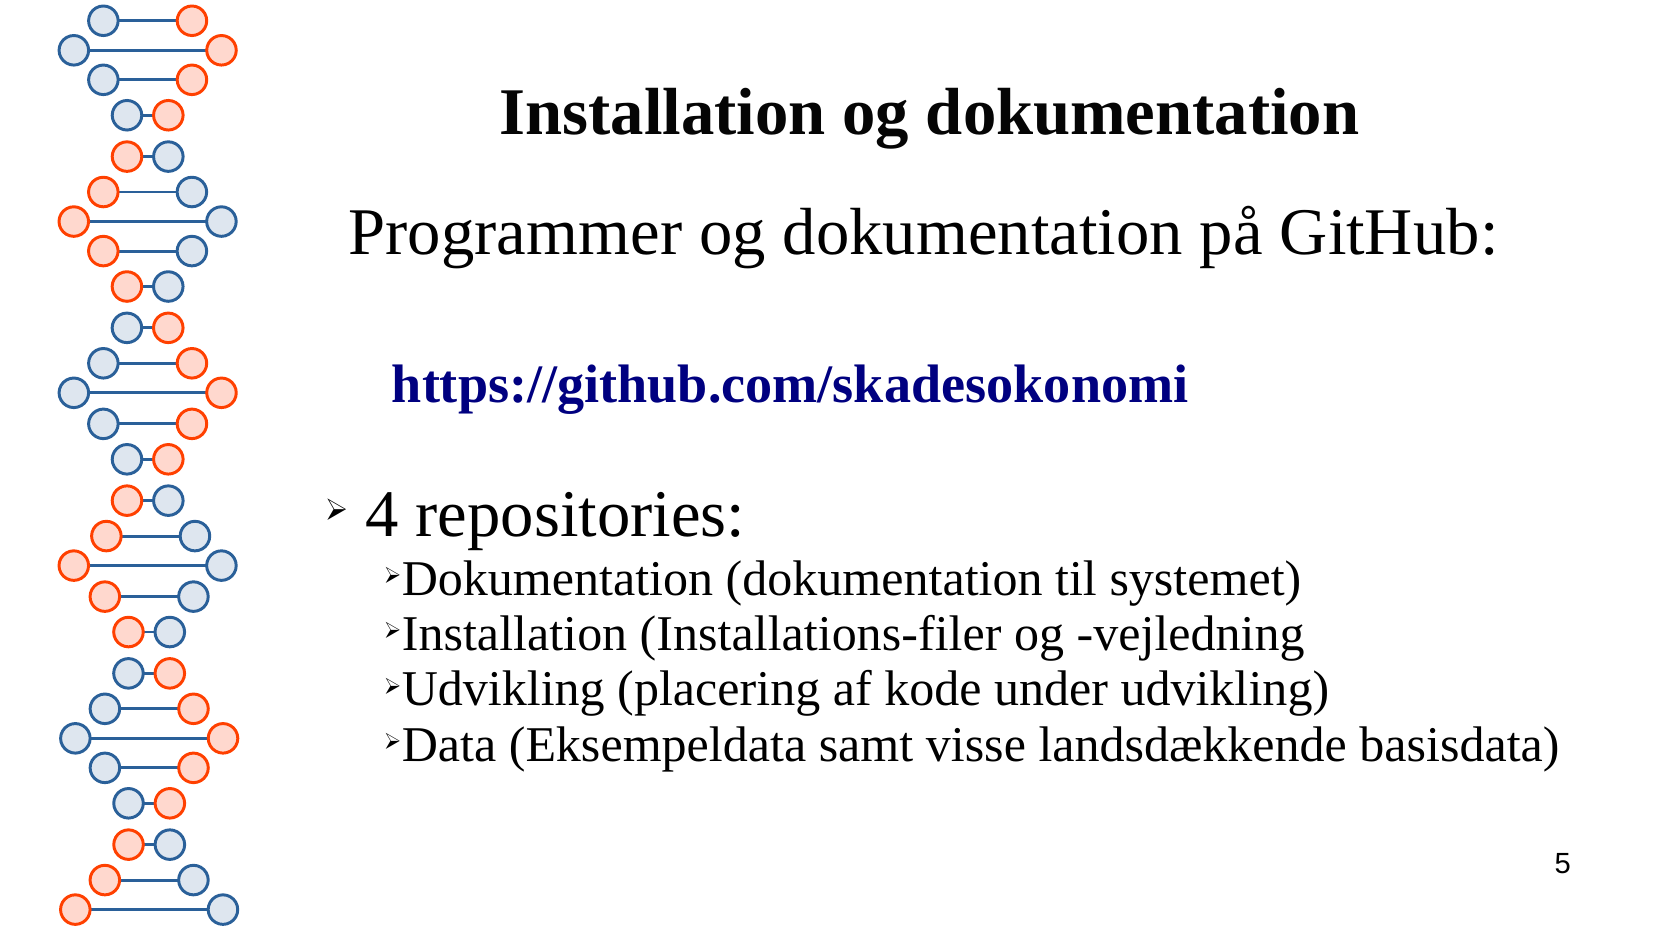

# Installation og dokumentation
Programmer og dokumentation på GitHub:
 https://github.com/skadesokonomi
 4 repositories:
Dokumentation (dokumentation til systemet)
Installation (Installations-filer og -vejledning
Udvikling (placering af kode under udvikling)
Data (Eksempeldata samt visse landsdækkende basisdata)
5